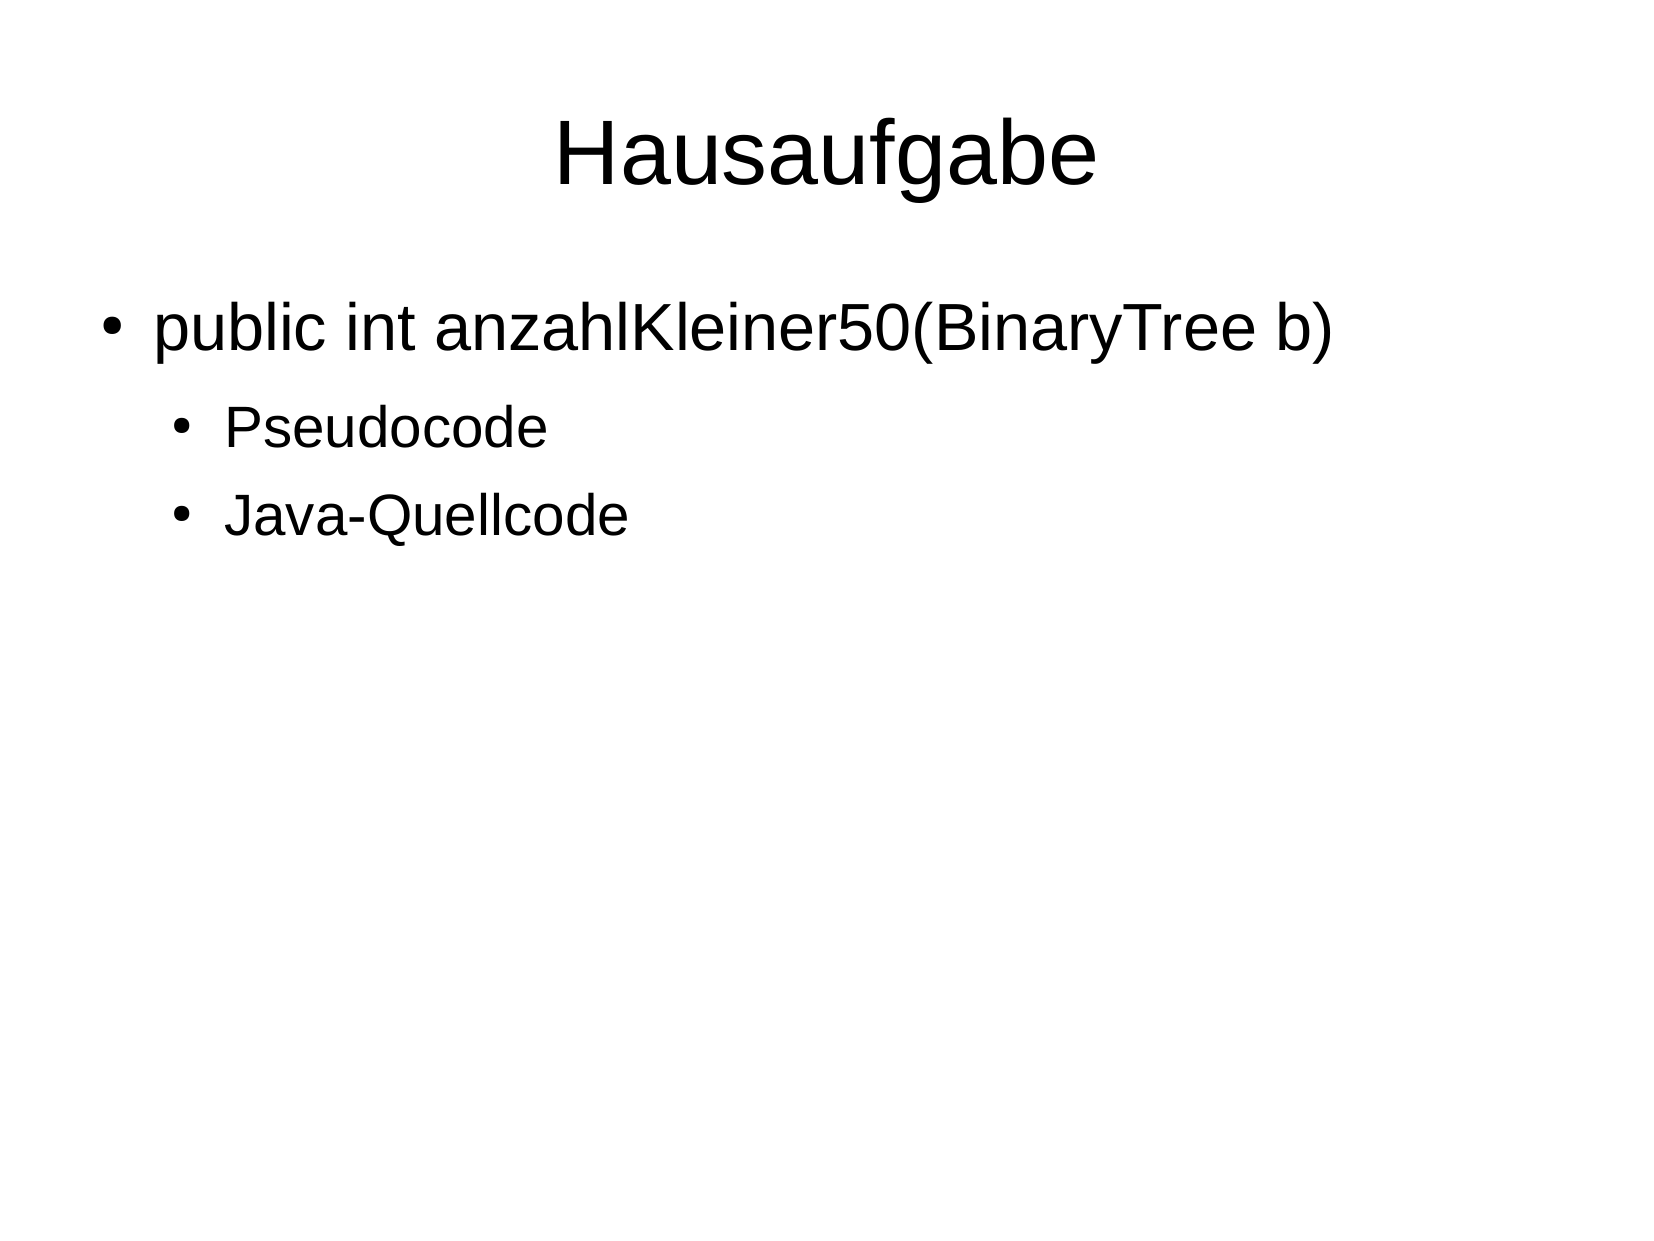

# Hausaufgabe
public int anzahlKleiner50(BinaryTree b)
Pseudocode
Java-Quellcode